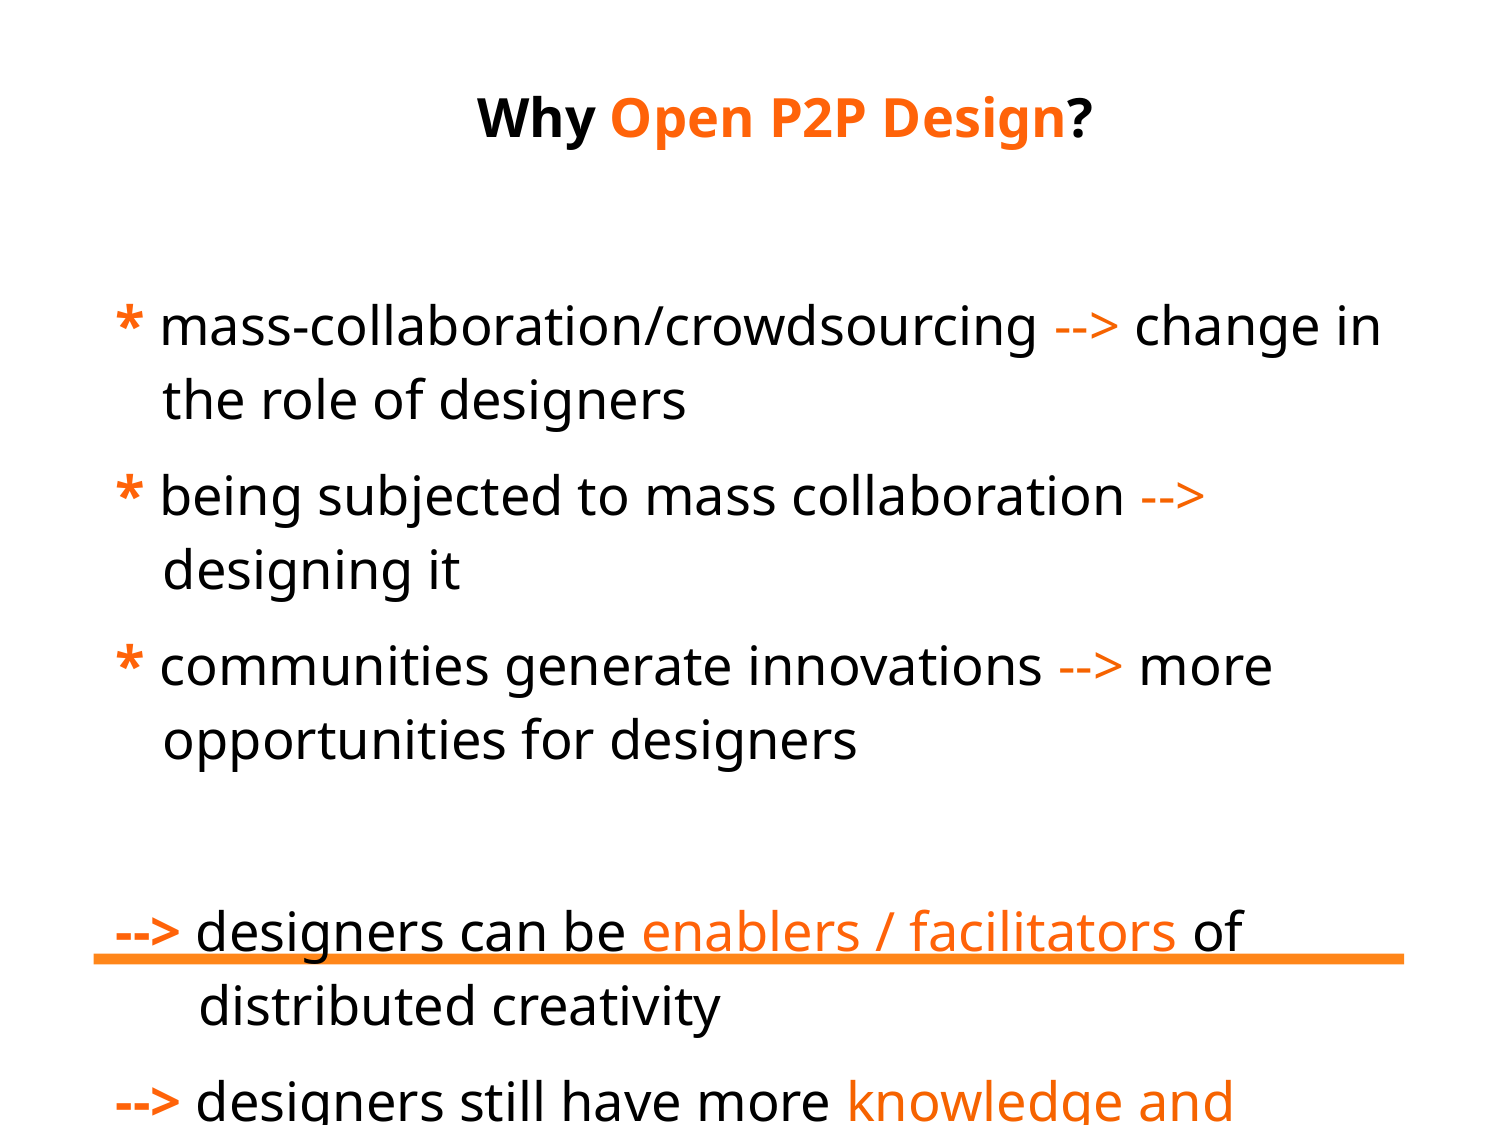

# Why Open P2P Design?
* mass-collaboration/crowdsourcing --> change in the role of designers
* being subjected to mass collaboration --> designing it
* communities generate innovations --> more opportunities for designers
--> designers can be enablers / facilitators of distributed creativity
--> designers still have more knowledge and expertise, just now they are part of collaborative networks
--> designers could even adopt open strategies